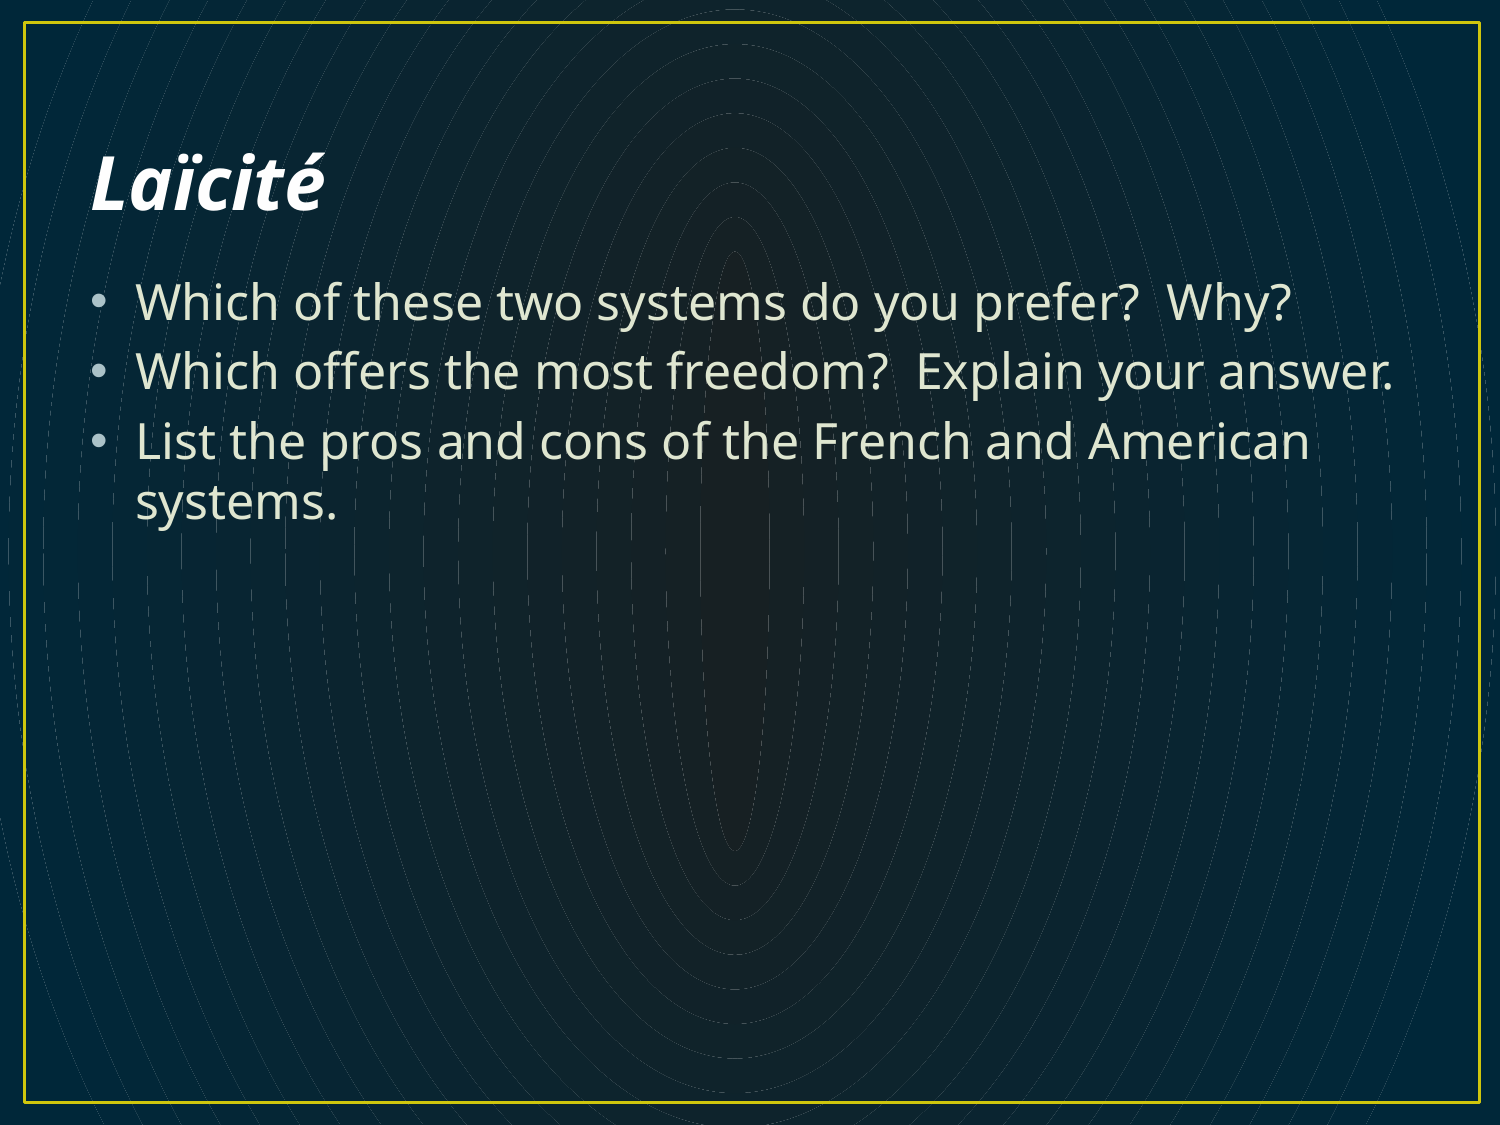

# Laïcité
Which of these two systems do you prefer? Why?
Which offers the most freedom? Explain your answer.
List the pros and cons of the French and American systems.